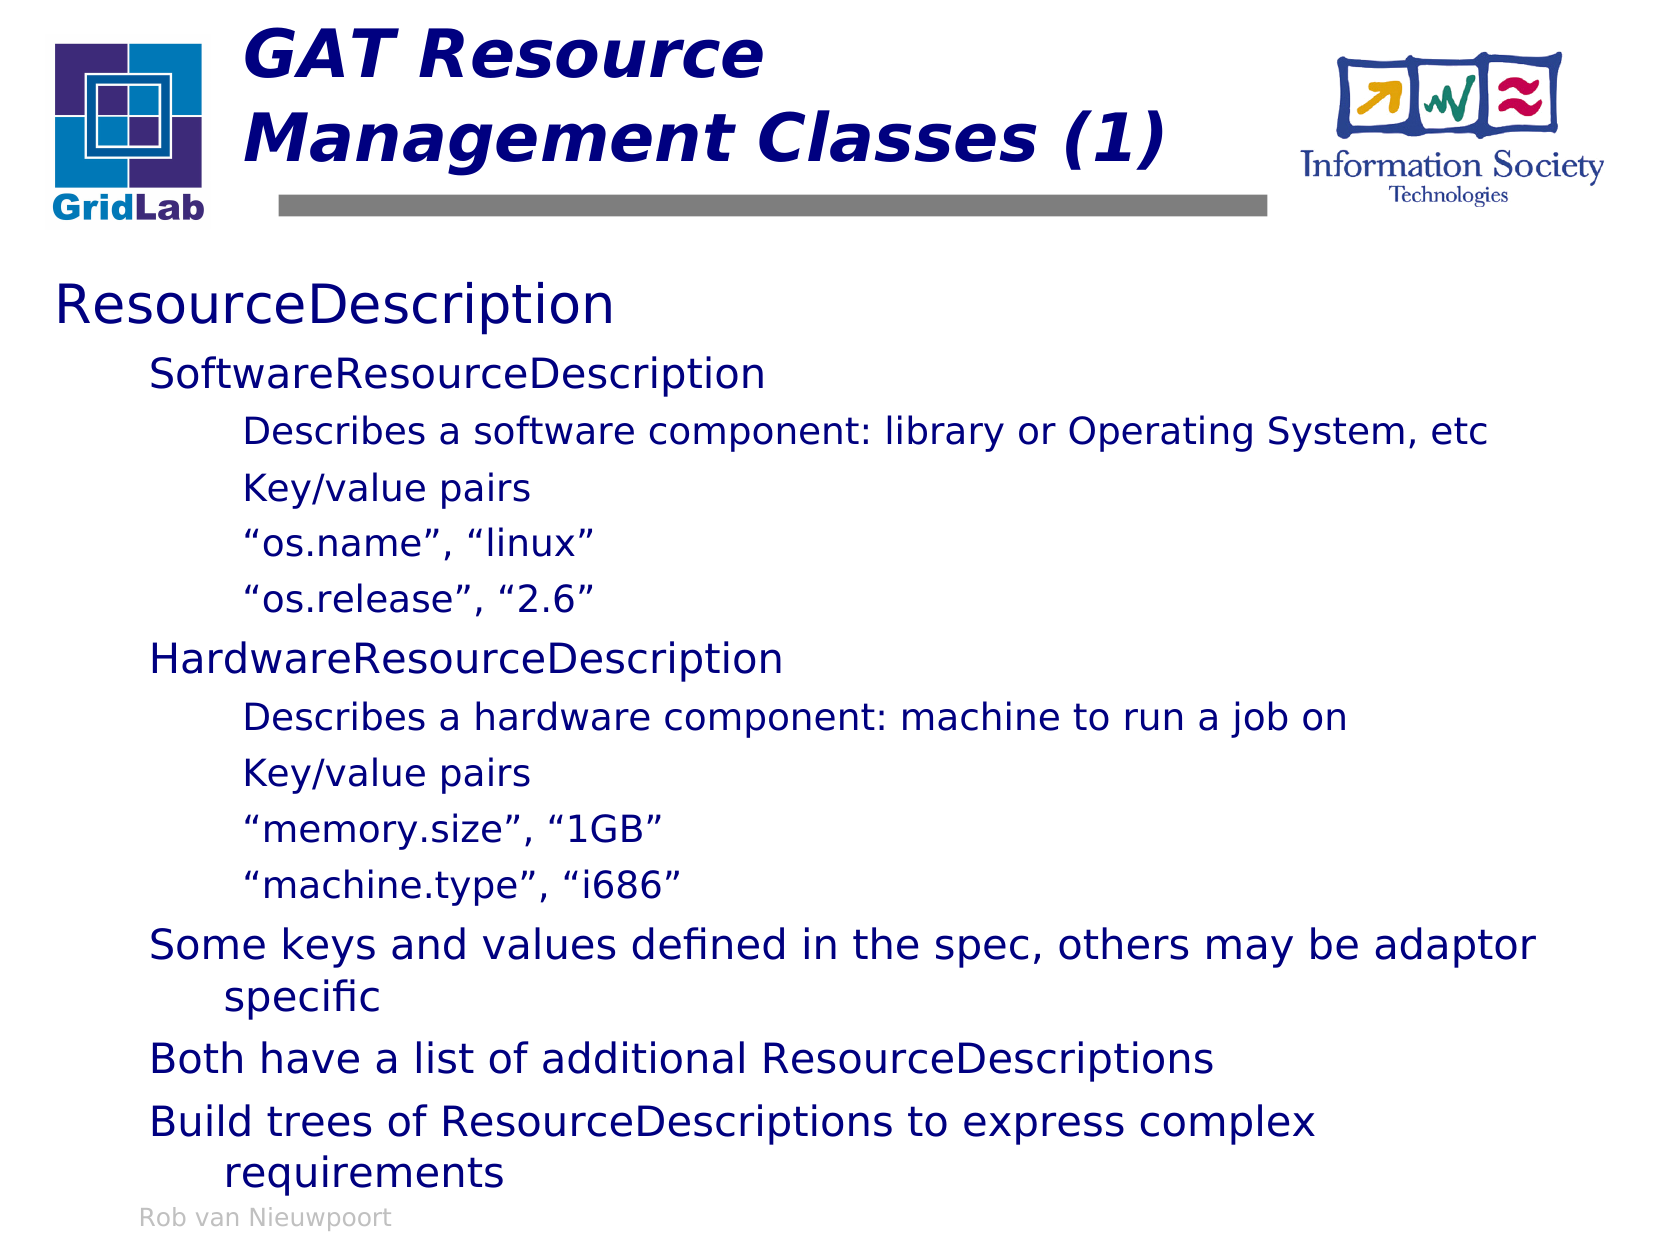

# GAT Resource Management Classes (1)
ResourceDescription
SoftwareResourceDescription
Describes a software component: library or Operating System, etc
Key/value pairs
“os.name”, “linux”
“os.release”, “2.6”
HardwareResourceDescription
Describes a hardware component: machine to run a job on
Key/value pairs
“memory.size”, “1GB”
“machine.type”, “i686”
Some keys and values defined in the spec, others may be adaptor specific
Both have a list of additional ResourceDescriptions
Build trees of ResourceDescriptions to express complex requirements